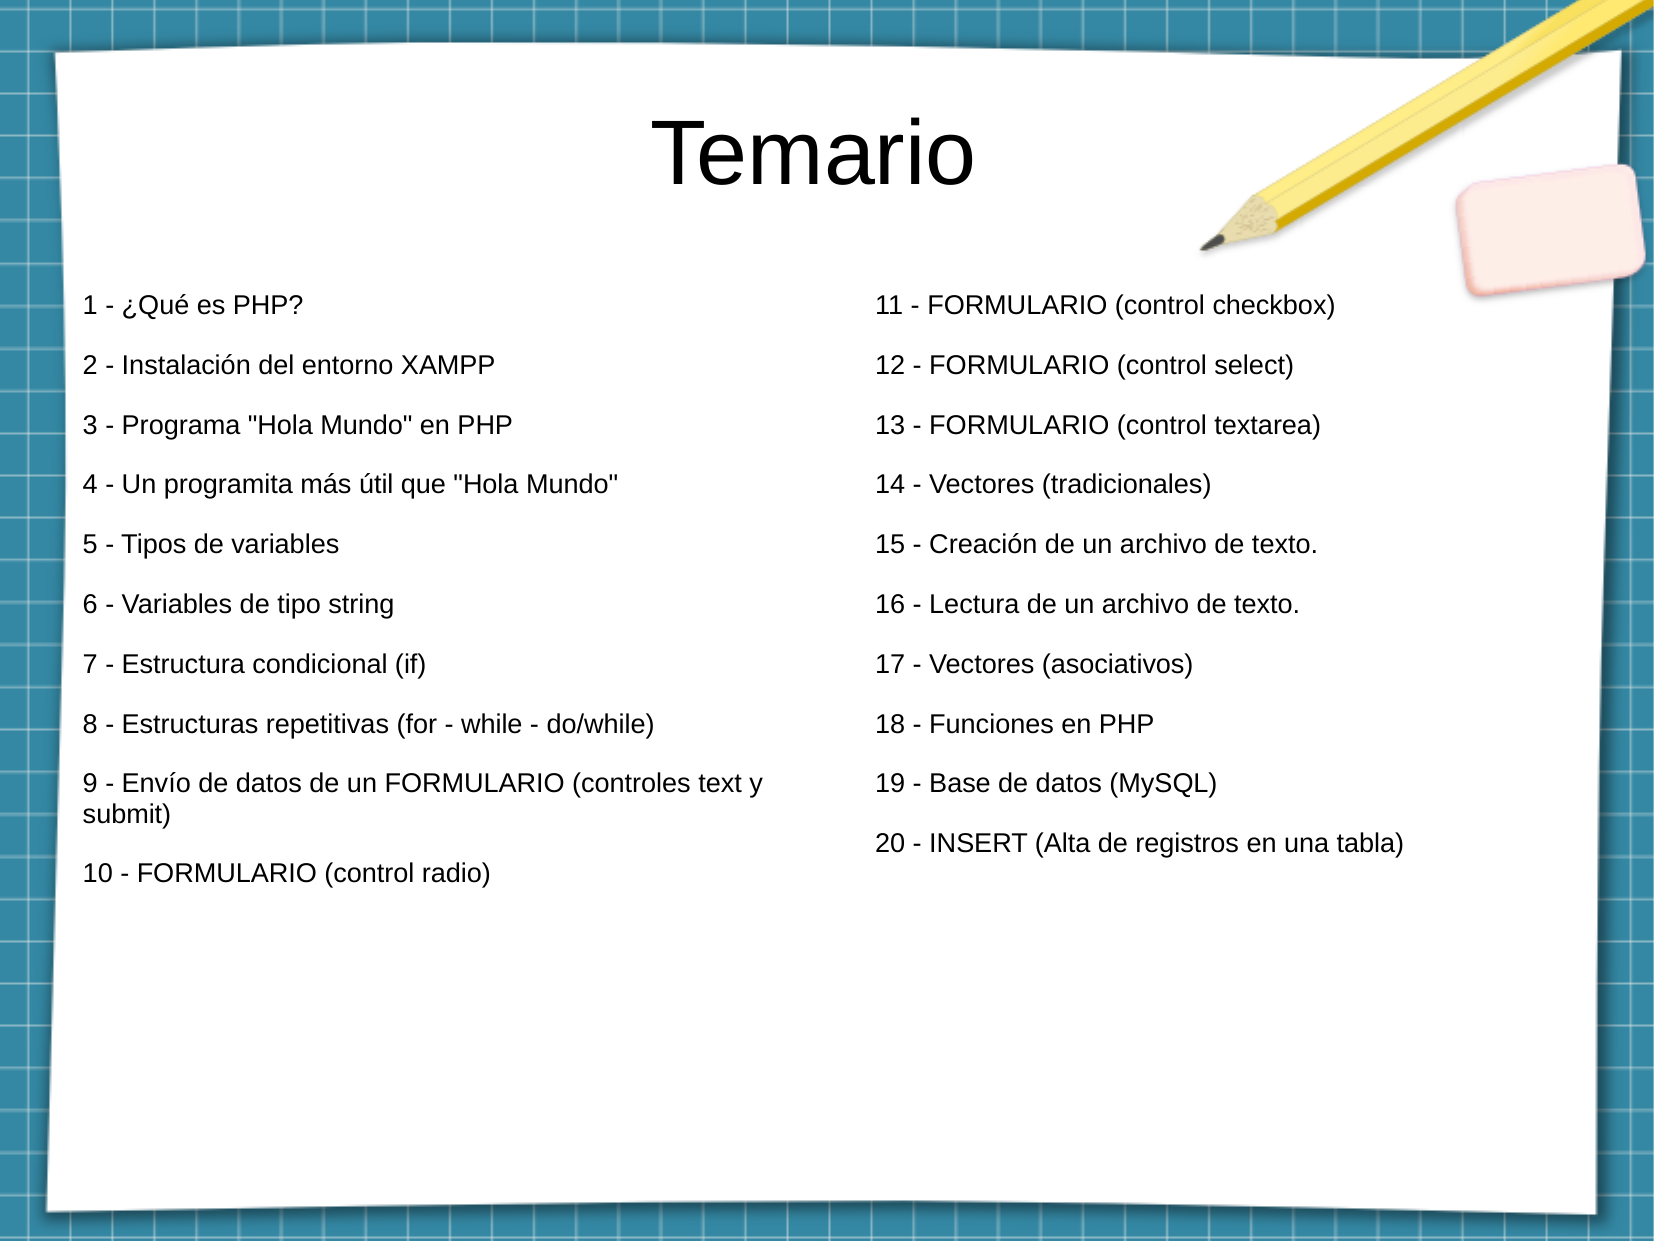

# Temario
1 - ¿Qué es PHP?
2 - Instalación del entorno XAMPP
3 - Programa "Hola Mundo" en PHP
4 - Un programita más útil que "Hola Mundo"
5 - Tipos de variables
6 - Variables de tipo string
7 - Estructura condicional (if)
8 - Estructuras repetitivas (for - while - do/while)
9 - Envío de datos de un FORMULARIO (controles text y submit)
10 - FORMULARIO (control radio)
 11 - FORMULARIO (control checkbox)
 12 - FORMULARIO (control select)
 13 - FORMULARIO (control textarea)
 14 - Vectores (tradicionales)
 15 - Creación de un archivo de texto.
 16 - Lectura de un archivo de texto.
 17 - Vectores (asociativos)
 18 - Funciones en PHP
 19 - Base de datos (MySQL)
 20 - INSERT (Alta de registros en una tabla)